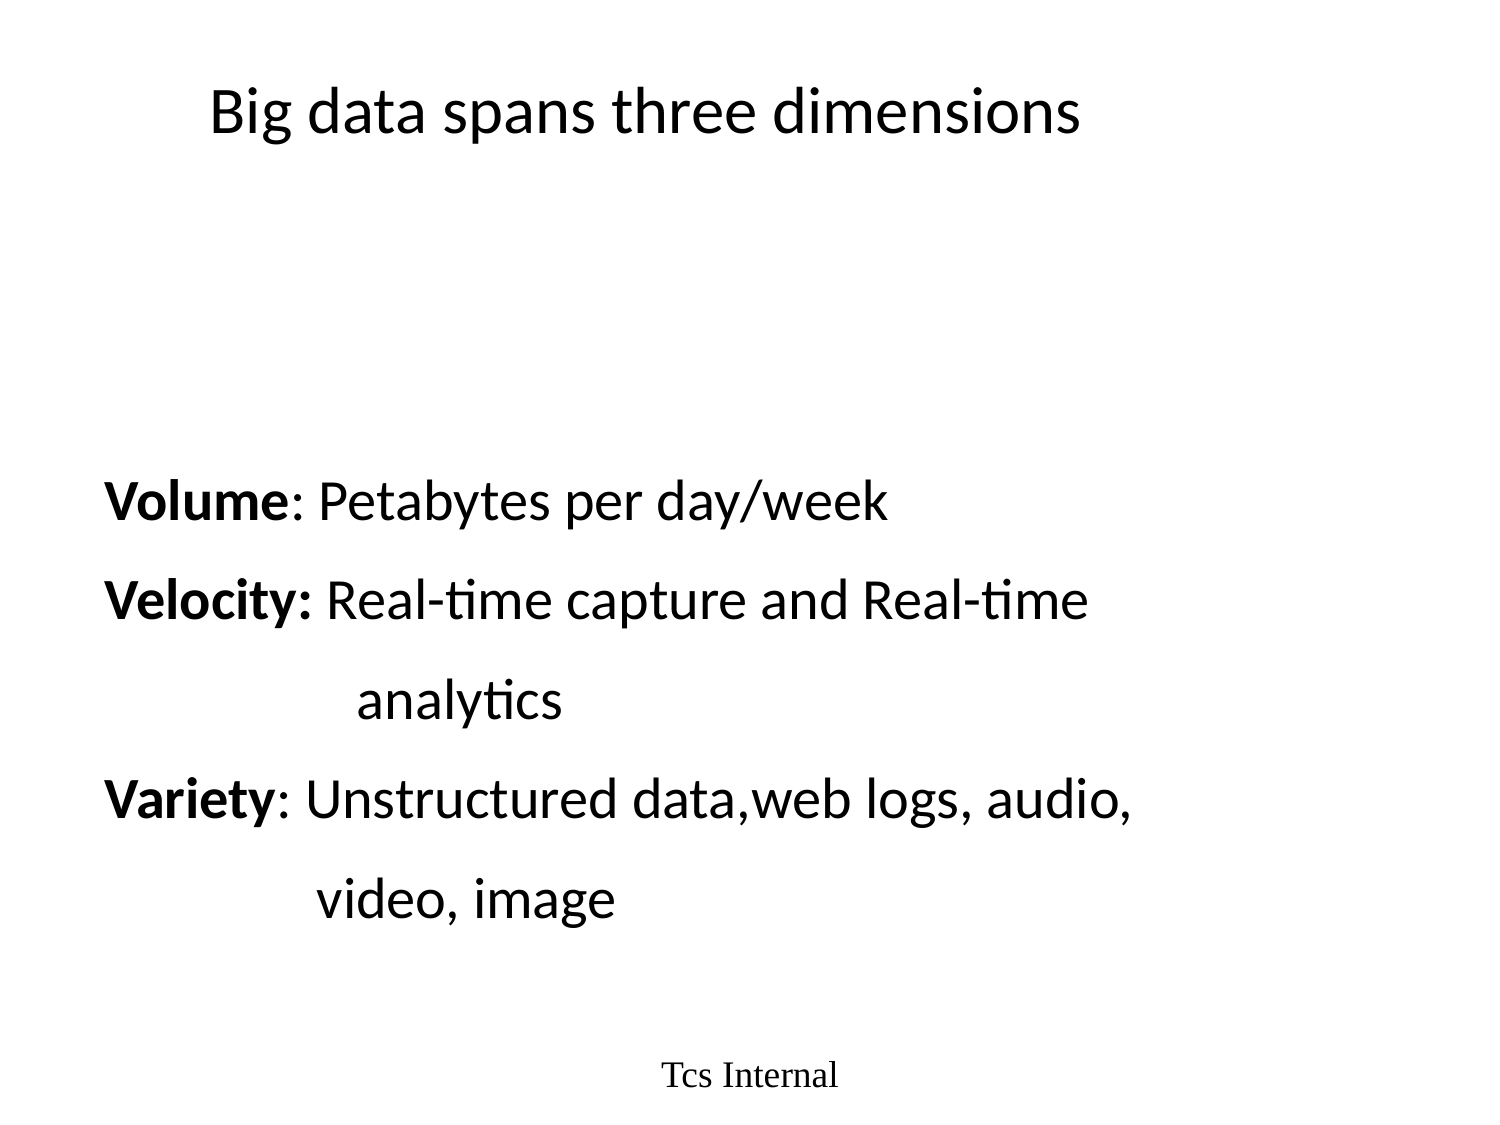

# Big data spans three dimensions
Volume: Petabytes per day/week
Velocity: Real-time capture and Real-time
 analytics
Variety: Unstructured data,web logs, audio,
 video, image